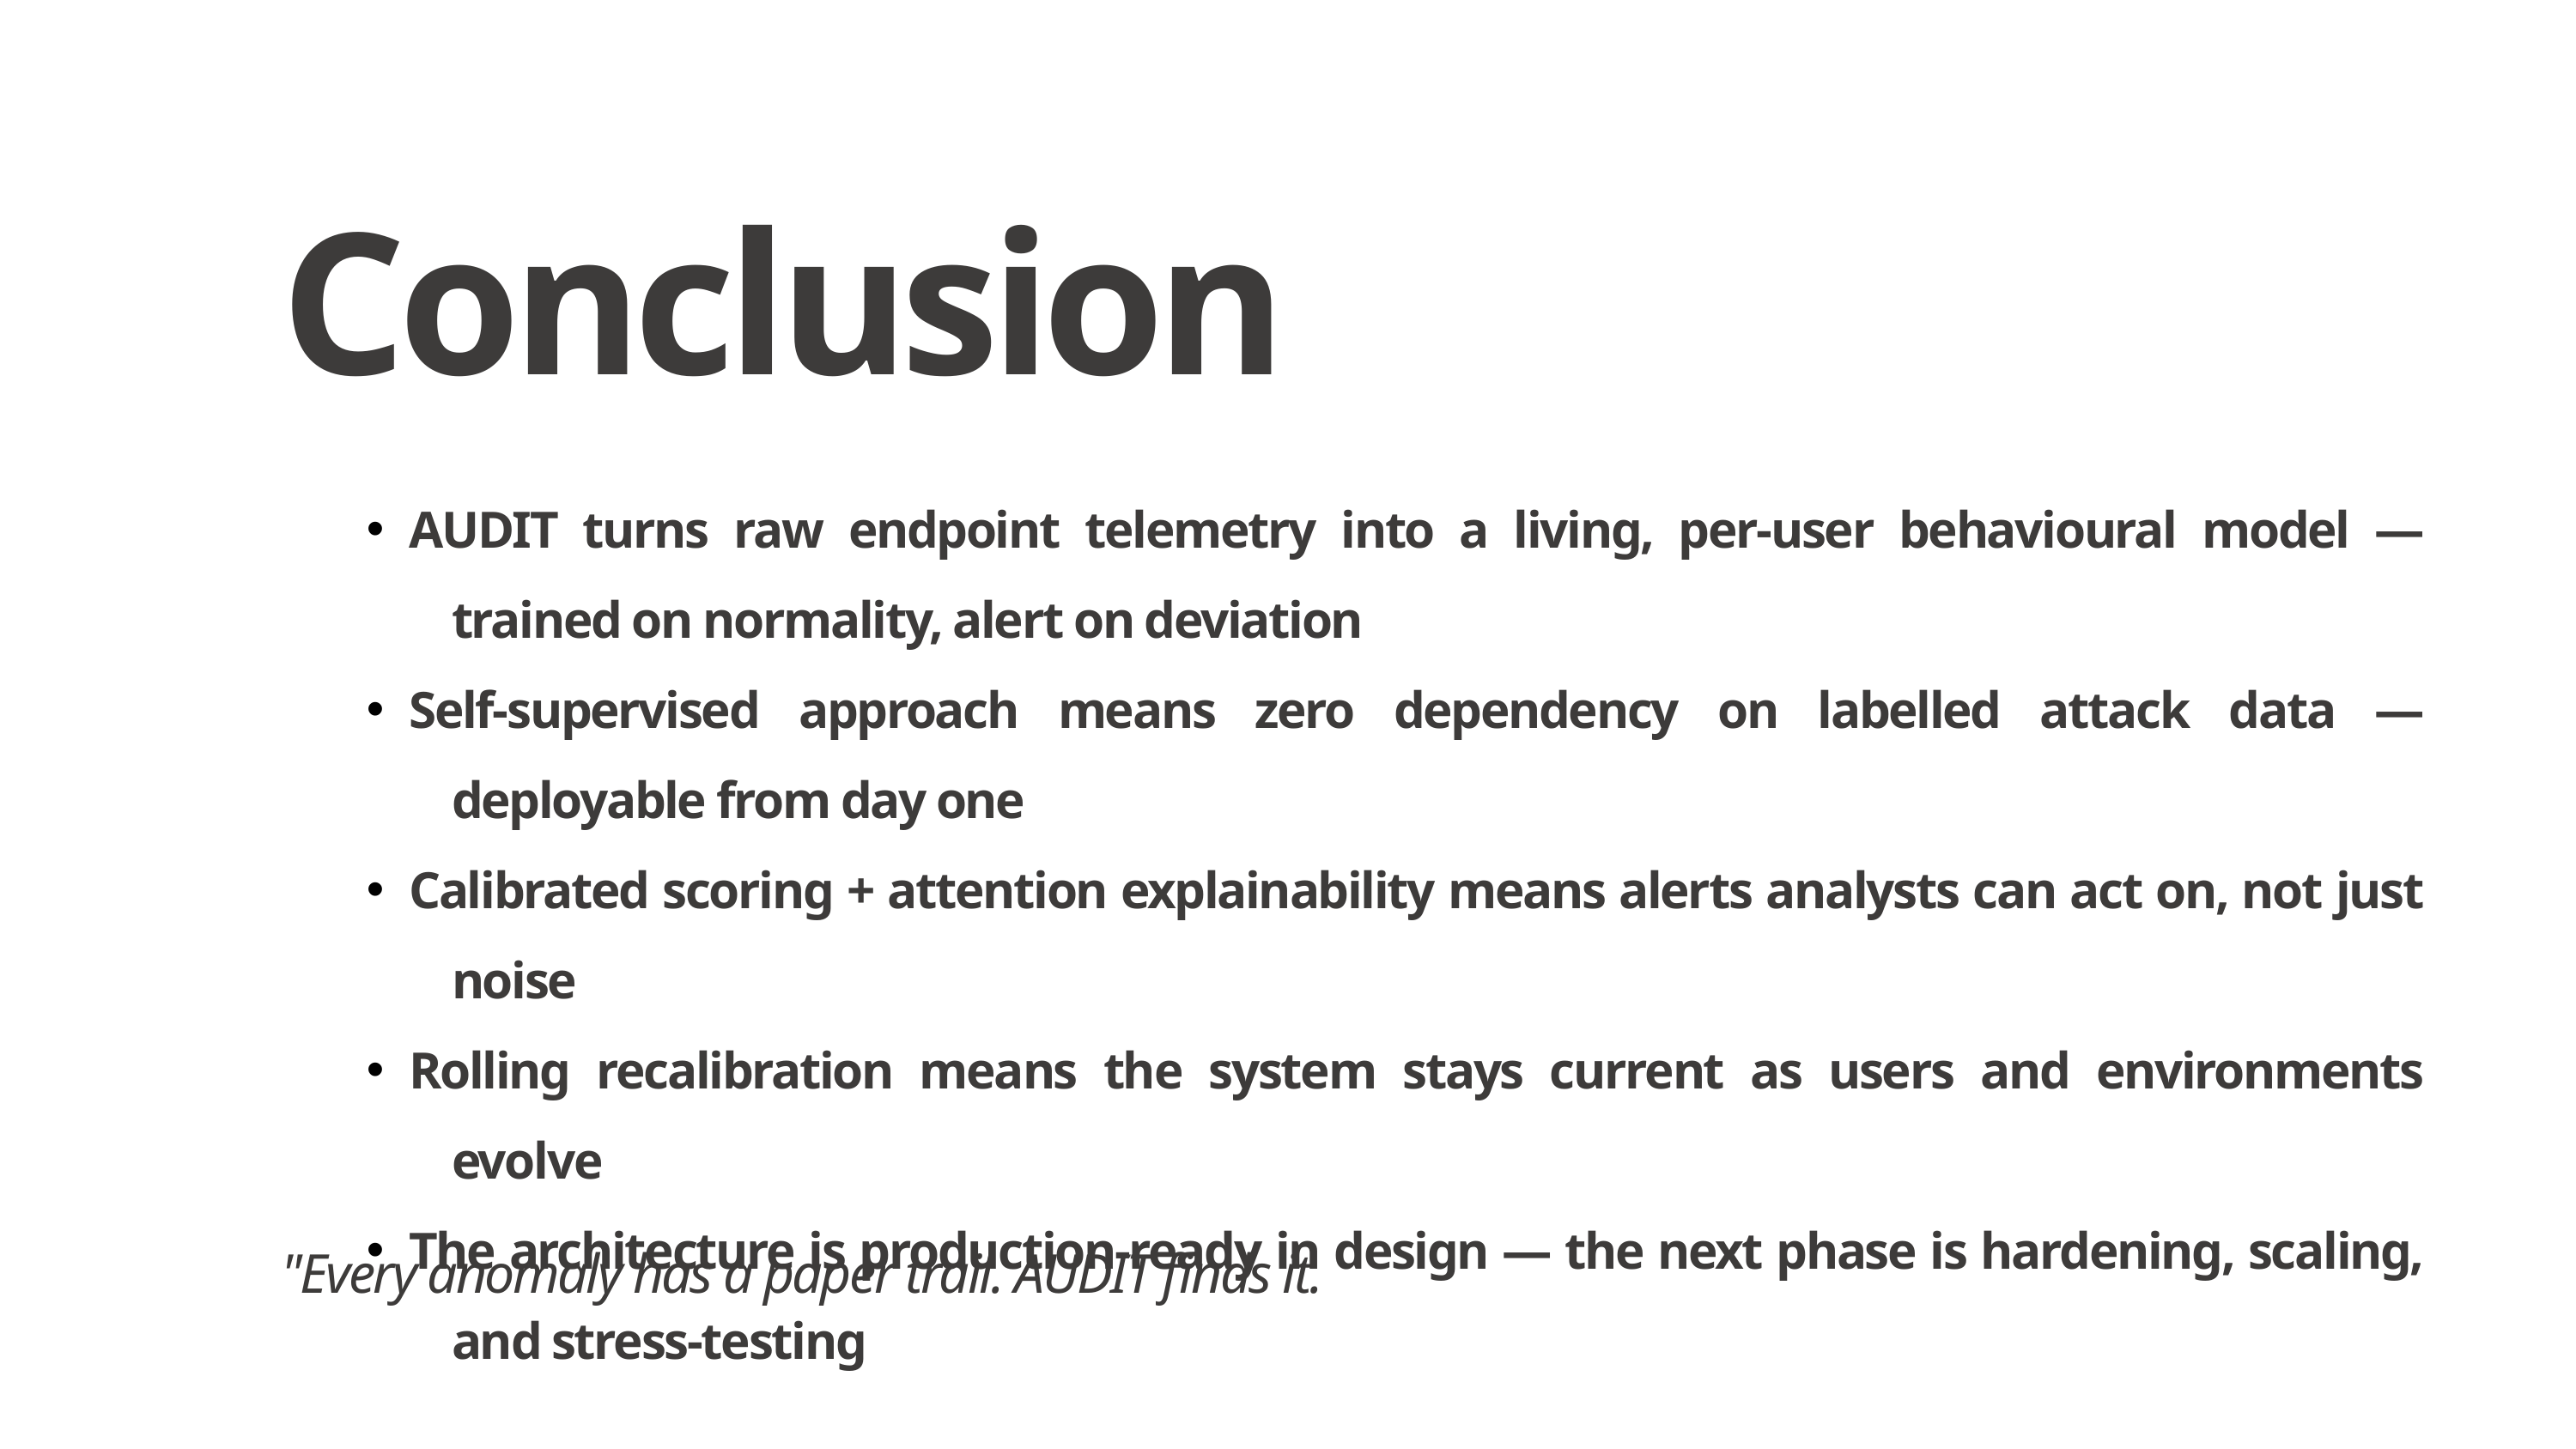

Conclusion
AUDIT turns raw endpoint telemetry into a living, per-user behavioural model — trained on normality, alert on deviation
Self-supervised approach means zero dependency on labelled attack data — deployable from day one
Calibrated scoring + attention explainability means alerts analysts can act on, not just noise
Rolling recalibration means the system stays current as users and environments evolve
The architecture is production-ready in design — the next phase is hardening, scaling, and stress-testing
"Every anomaly has a paper trail. AUDIT finds it.